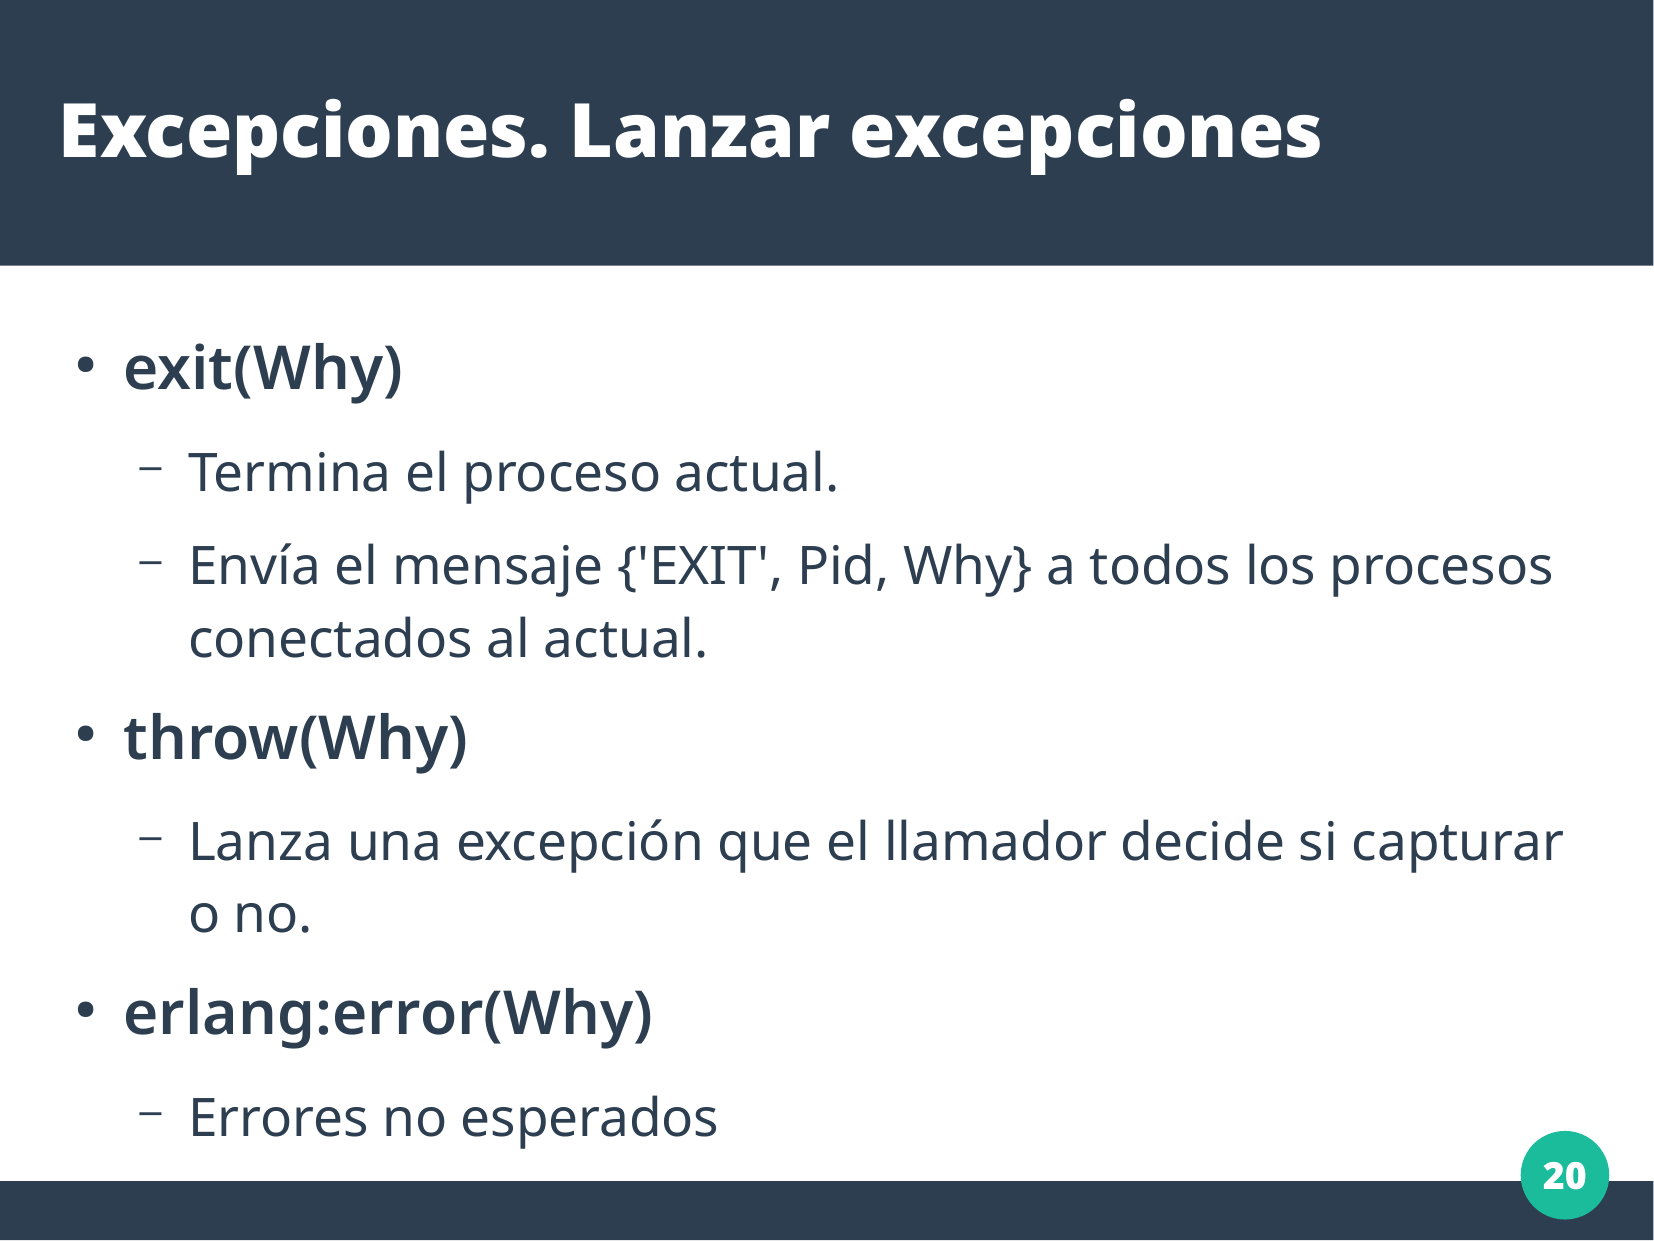

# Excepciones. Lanzar excepciones
exit(Why)
Termina el proceso actual.
Envía el mensaje {'EXIT', Pid, Why} a todos los procesos conectados al actual.
throw(Why)
Lanza una excepción que el llamador decide si capturar o no.
erlang:error(Why)
Errores no esperados
20